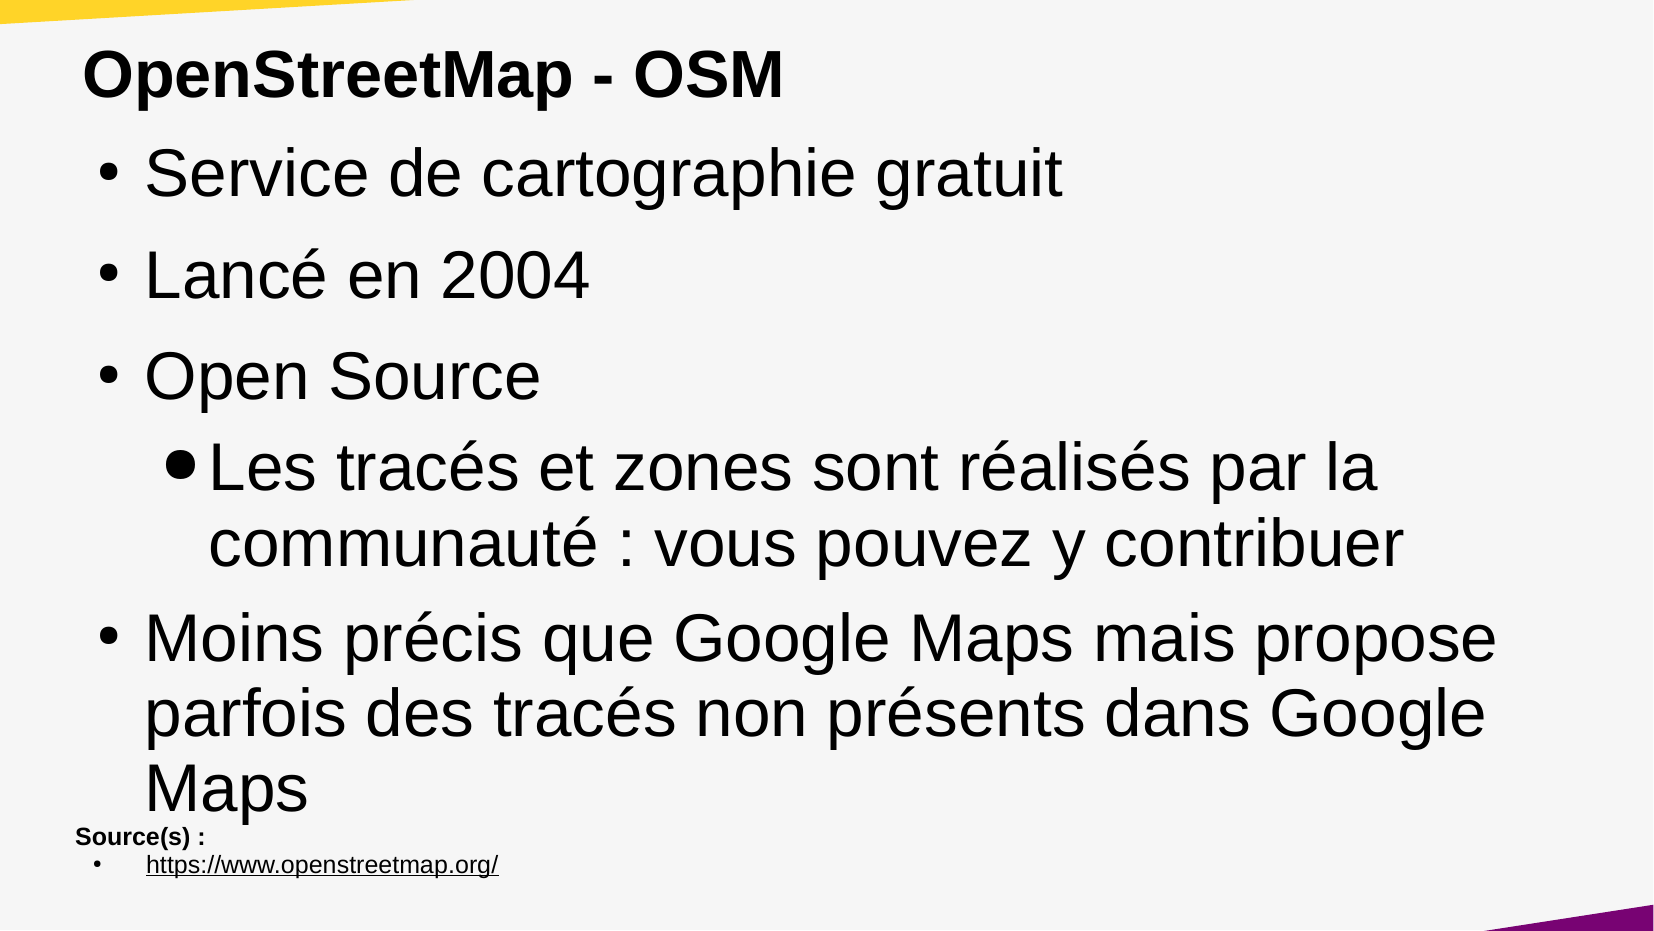

# OpenStreetMap - OSM
Service de cartographie gratuit
Lancé en 2004
Open Source
Les tracés et zones sont réalisés par la communauté : vous pouvez y contribuer
Moins précis que Google Maps mais propose parfois des tracés non présents dans Google Maps
Source(s) :
https://www.openstreetmap.org/